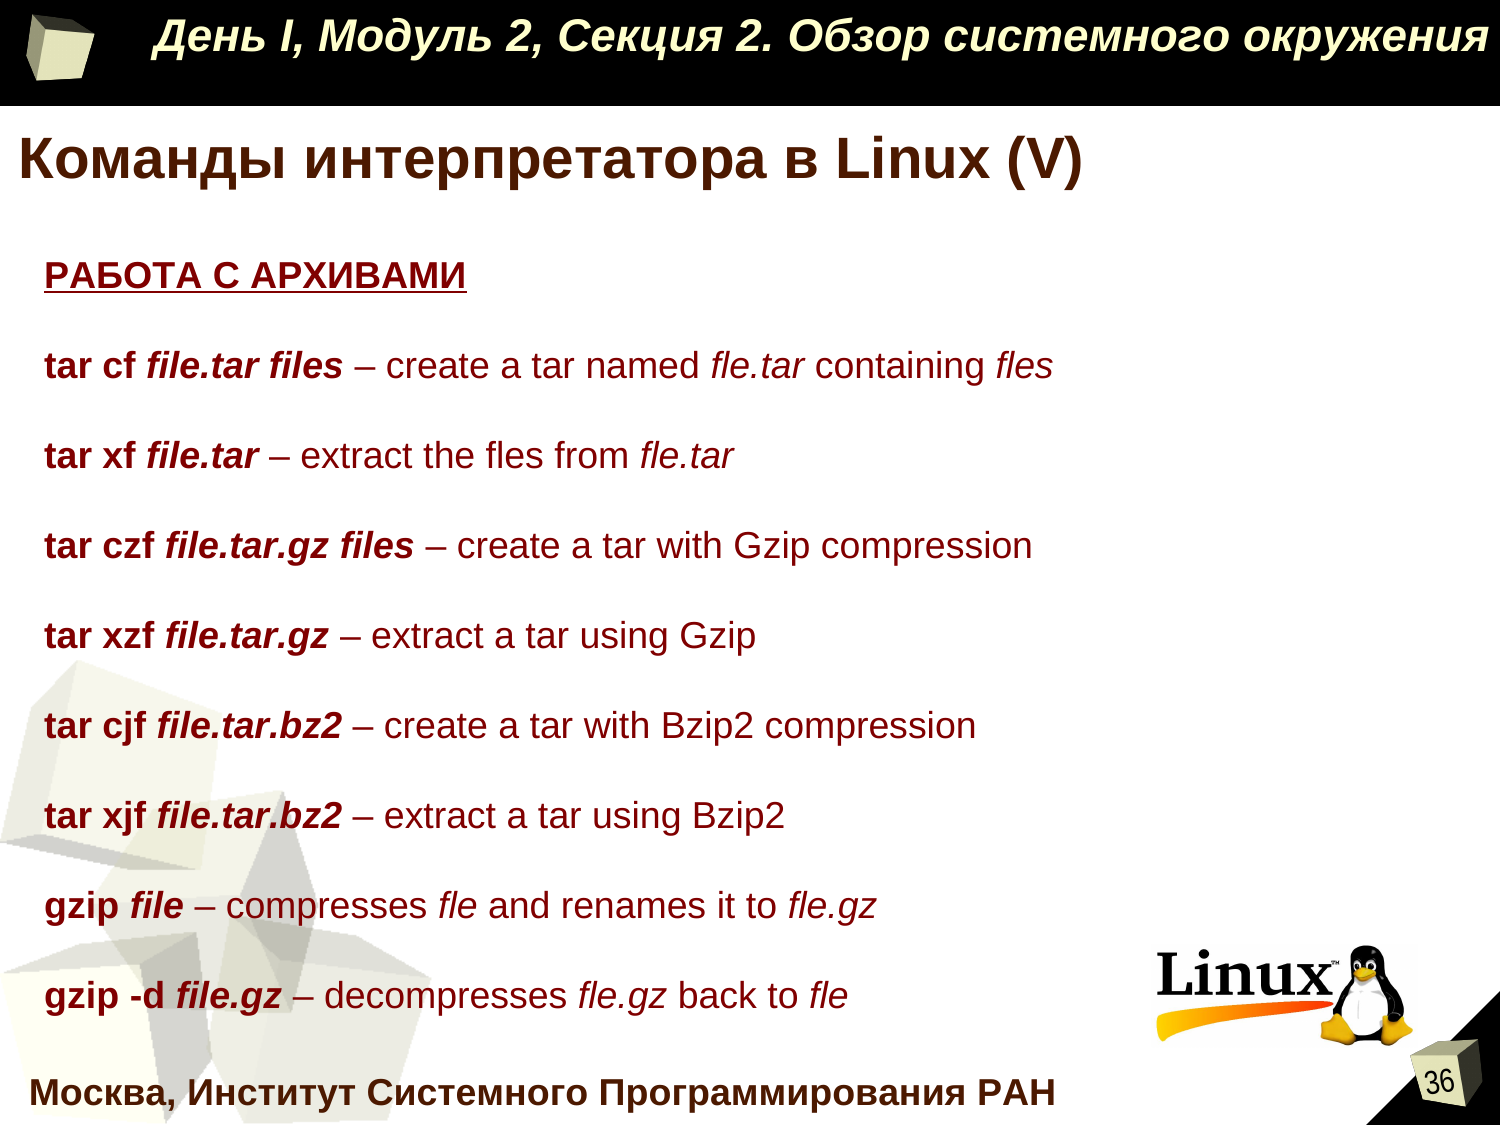

Команды интерпретатора в Linux (V)
РАБОТА С АРХИВАМИ
tar cf file.tar files – create a tar named fle.tar containing fles
tar xf file.tar – extract the fles from fle.tar
tar czf file.tar.gz files – create a tar with Gzip compression
tar xzf file.tar.gz – extract a tar using Gzip
tar cjf file.tar.bz2 – create a tar with Bzip2 compression
tar xjf file.tar.bz2 – extract a tar using Bzip2
gzip file – compresses fle and renames it to fle.gz
gzip -d file.gz – decompresses fle.gz back to fle